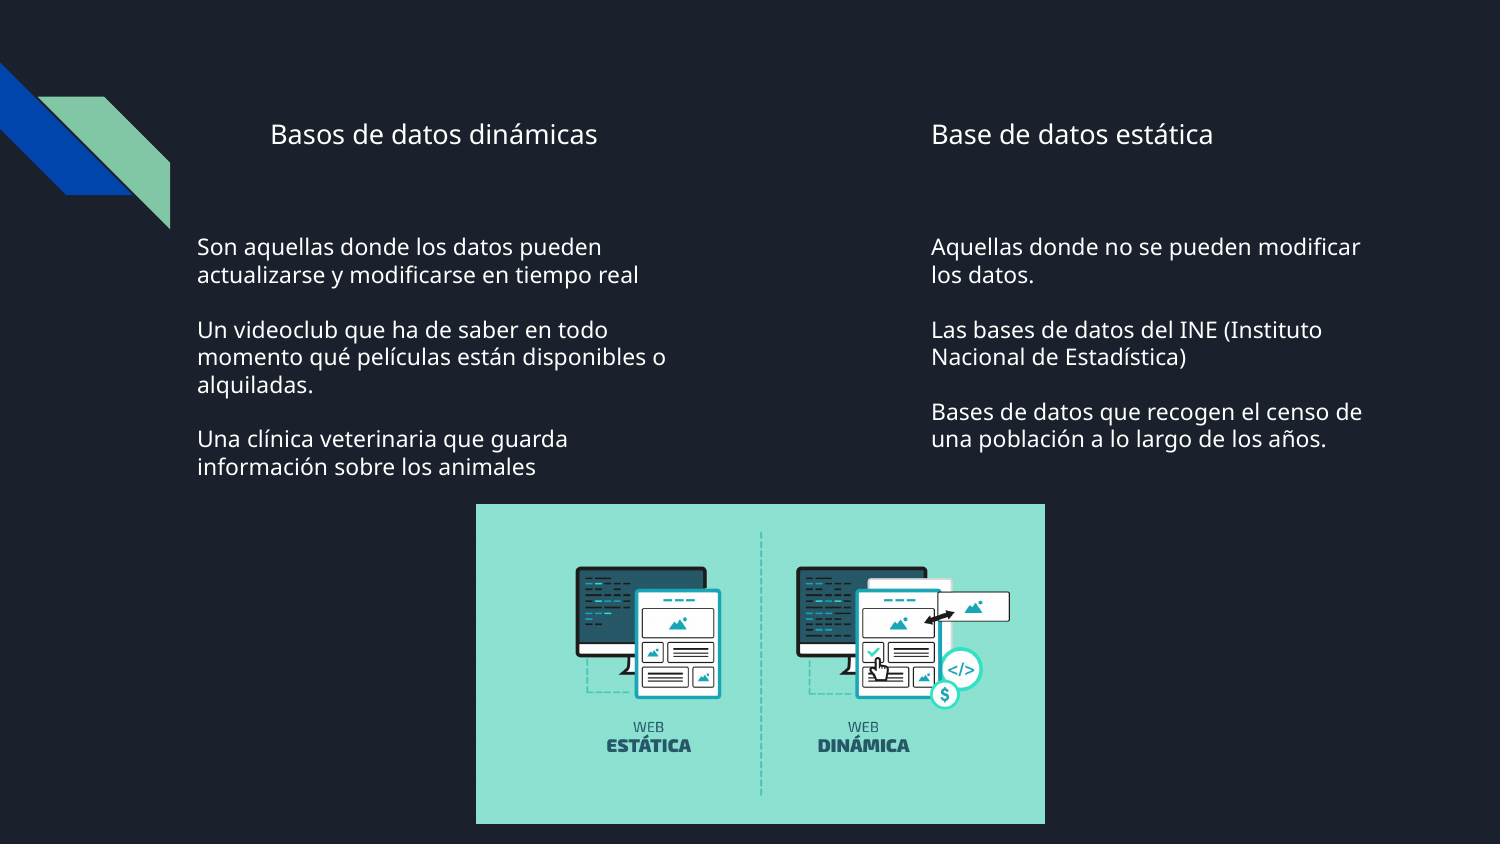

# Basos de datos dinámicas
Base de datos estática
Son aquellas donde los datos pueden actualizarse y modificarse en tiempo real
Un videoclub que ha de saber en todo momento qué películas están disponibles o alquiladas.
Una clínica veterinaria que guarda información sobre los animales
Aquellas donde no se pueden modificar los datos.
Las bases de datos del INE (Instituto Nacional de Estadística)
Bases de datos que recogen el censo de una población a lo largo de los años.